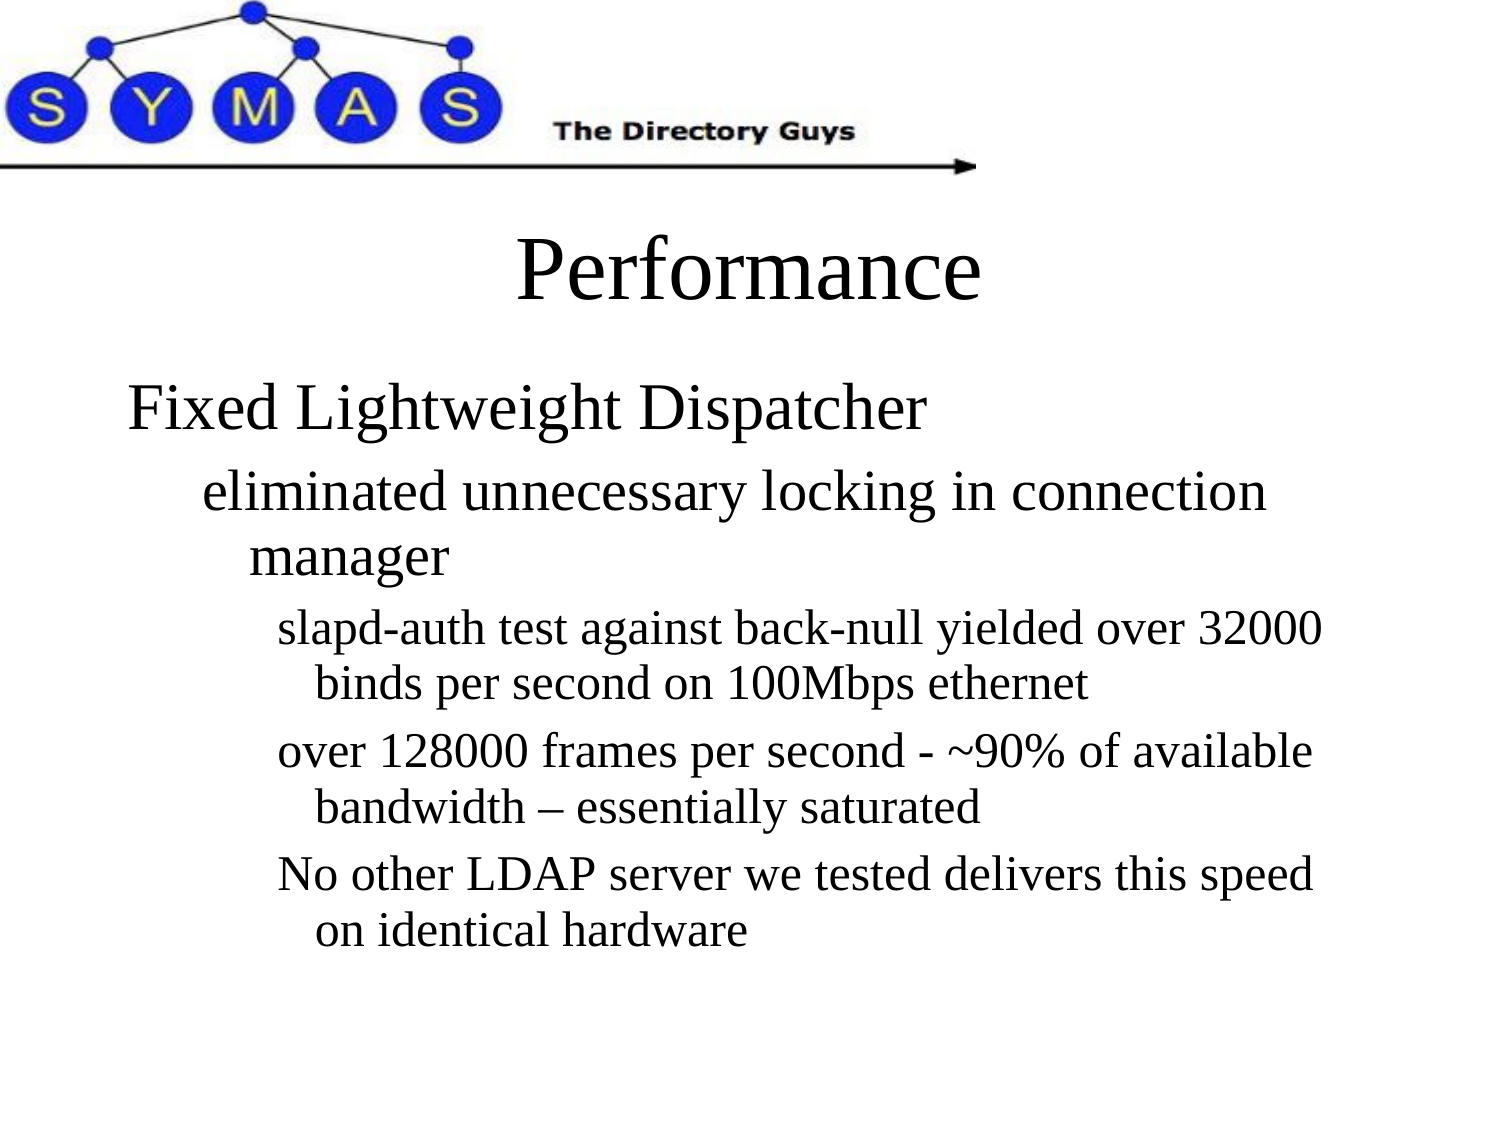

# Performance
Fixed Lightweight Dispatcher
eliminated unnecessary locking in connection manager
slapd-auth test against back-null yielded over 32000 binds per second on 100Mbps ethernet
over 128000 frames per second - ~90% of available bandwidth – essentially saturated
No other LDAP server we tested delivers this speed on identical hardware